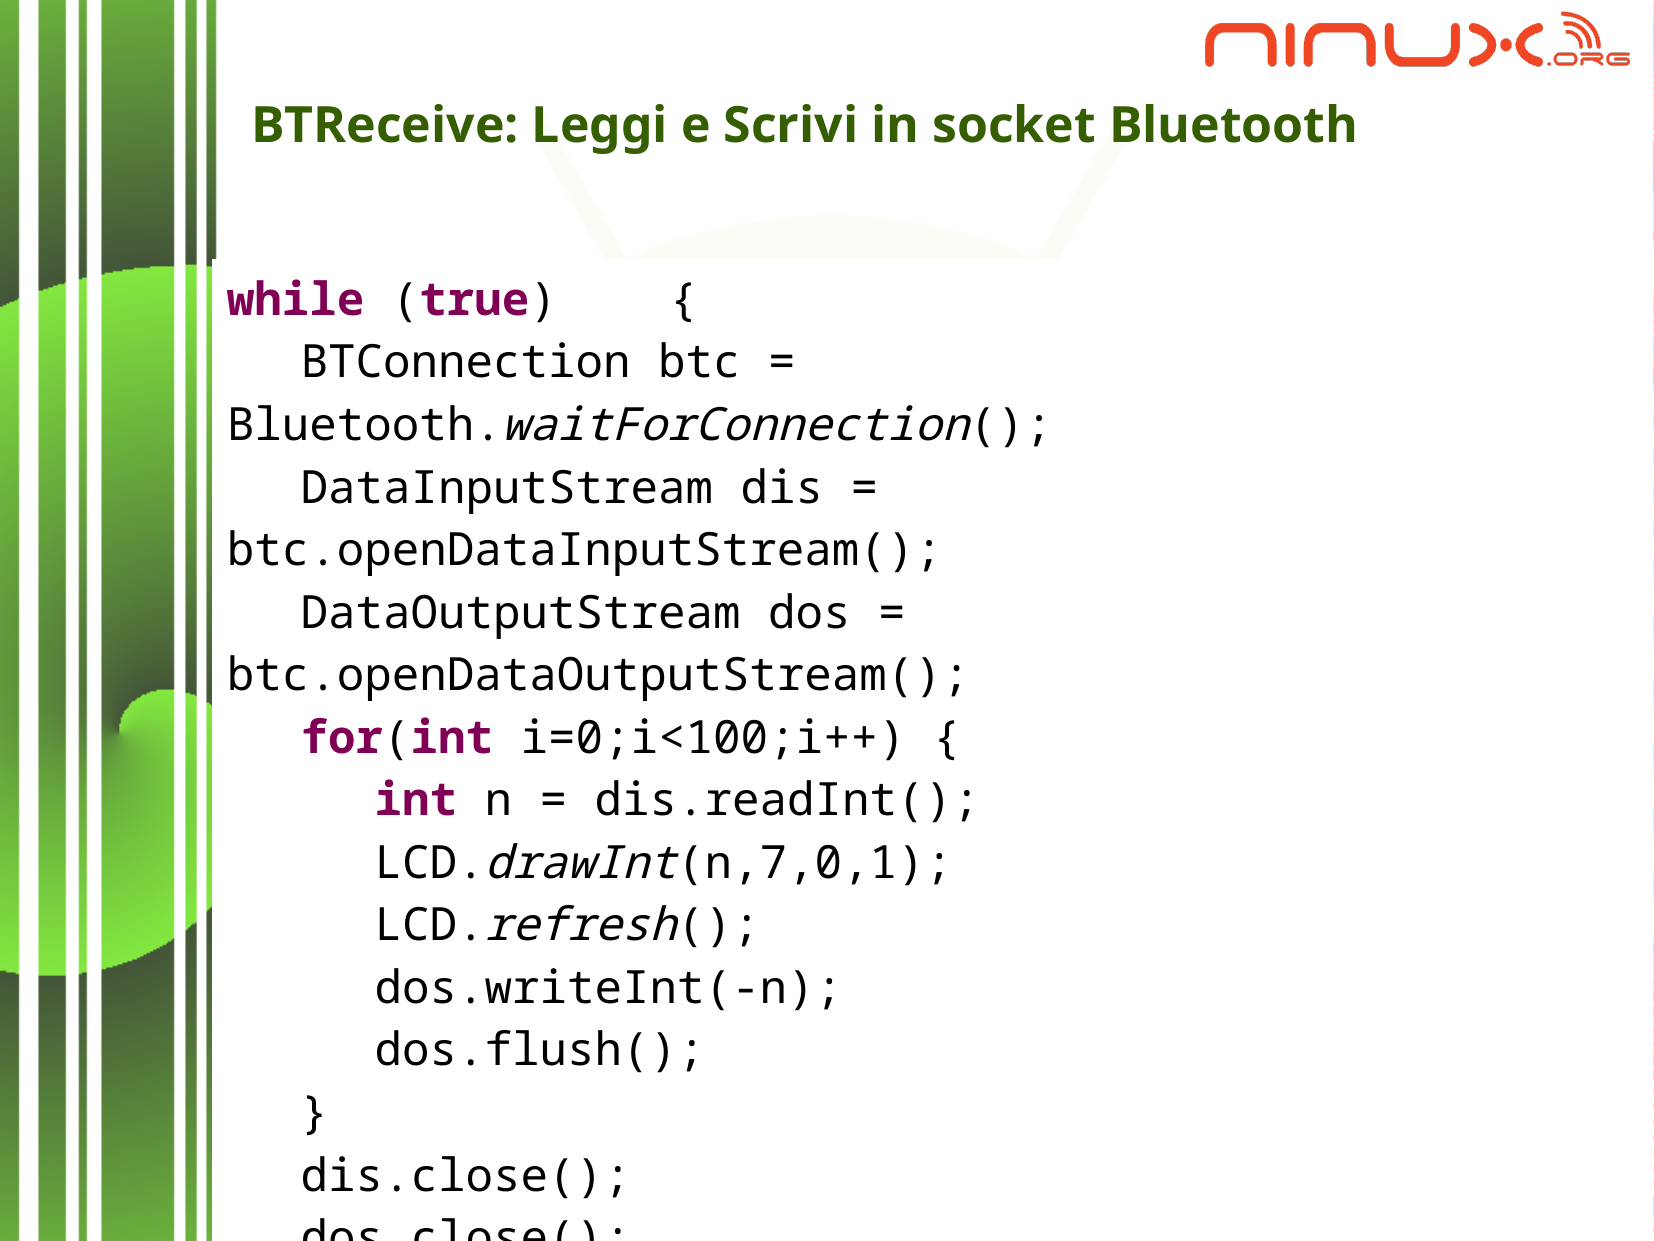

# BTReceive: Leggi e Scrivi in socket Bluetooth
while (true)		{
	BTConnection btc = Bluetooth.waitForConnection();
	DataInputStream dis = btc.openDataInputStream();
	DataOutputStream dos = btc.openDataOutputStream();
	for(int i=0;i<100;i++) {
		int n = dis.readInt();
		LCD.drawInt(n,7,0,1);
		LCD.refresh();
		dos.writeInt(-n);
		dos.flush();
	}
	dis.close();
	dos.close();
	Thread.sleep(100);
}